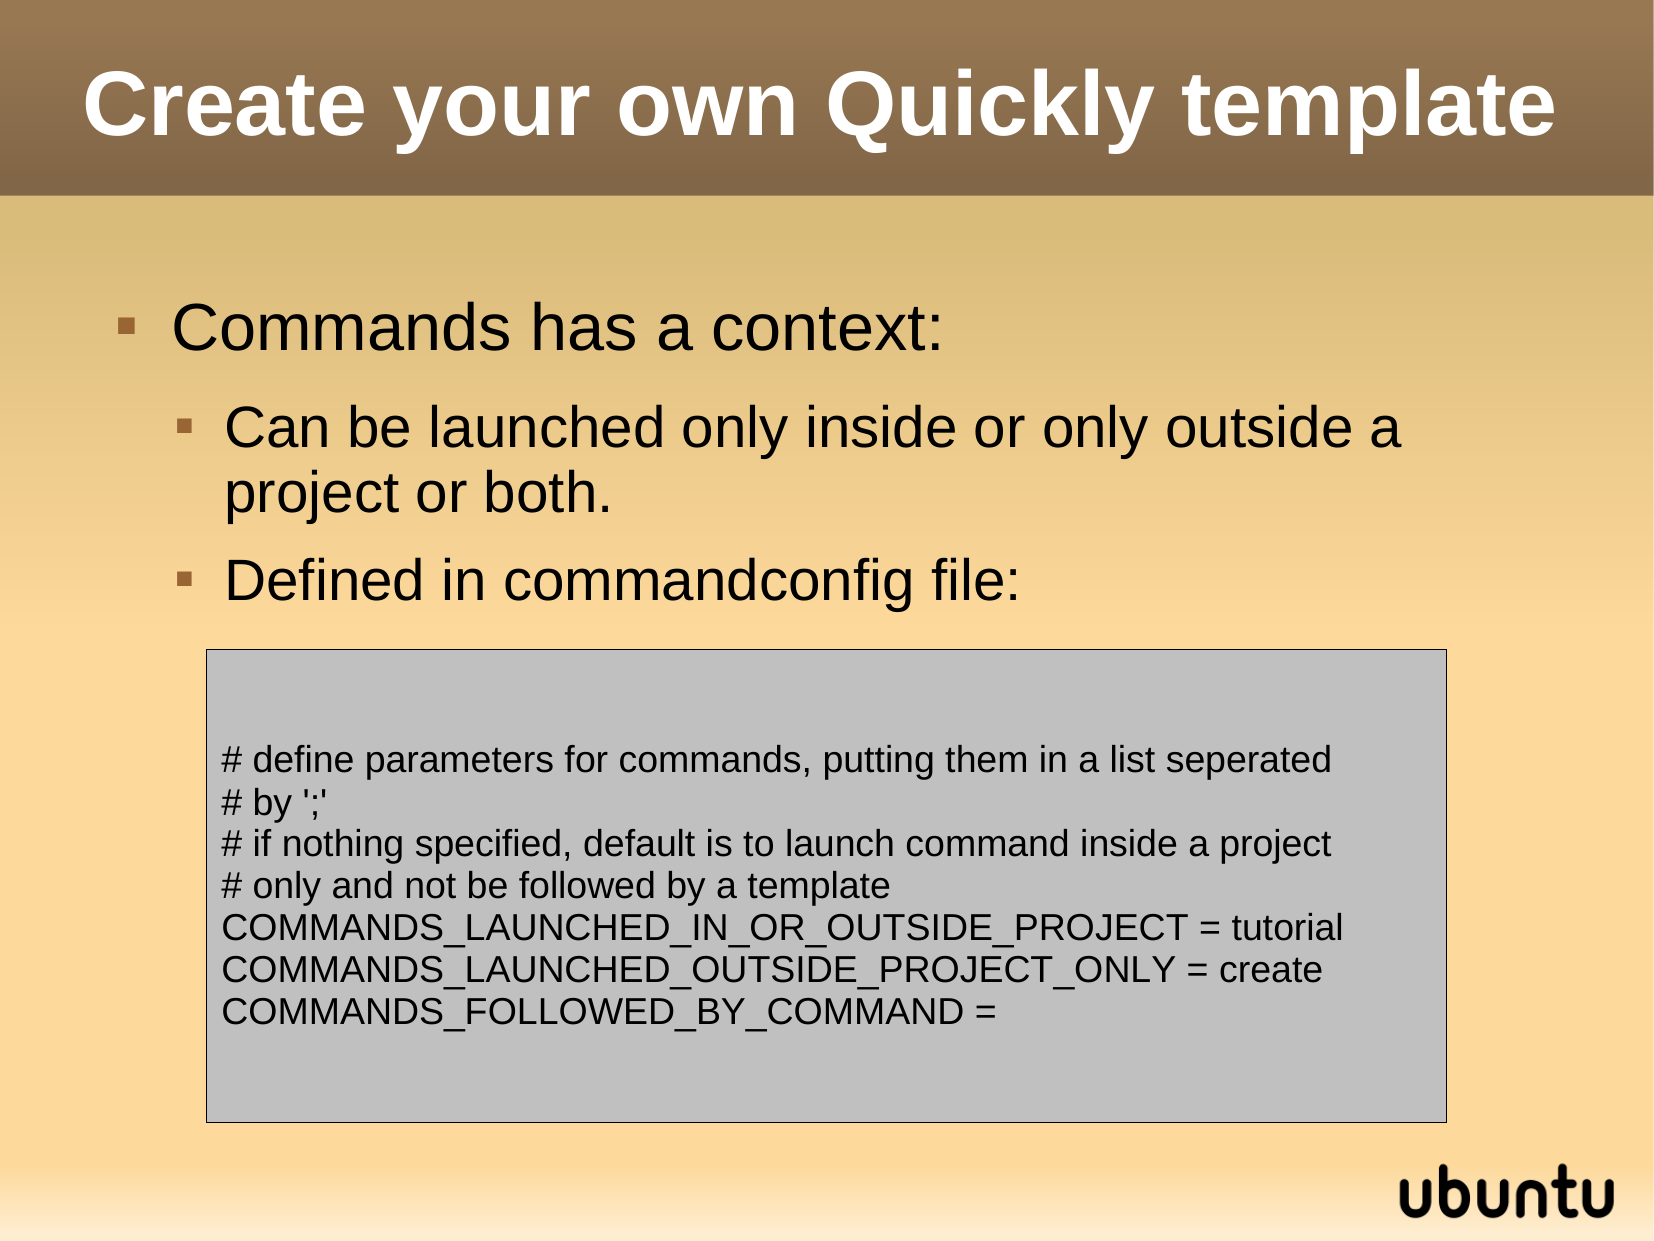

# Create your own Quickly template
Commands has a context:
Can be launched only inside or only outside a project or both.
Defined in commandconfig file:
# define parameters for commands, putting them in a list seperated
# by ';'
# if nothing specified, default is to launch command inside a project
# only and not be followed by a template
COMMANDS_LAUNCHED_IN_OR_OUTSIDE_PROJECT = tutorial
COMMANDS_LAUNCHED_OUTSIDE_PROJECT_ONLY = create
COMMANDS_FOLLOWED_BY_COMMAND =